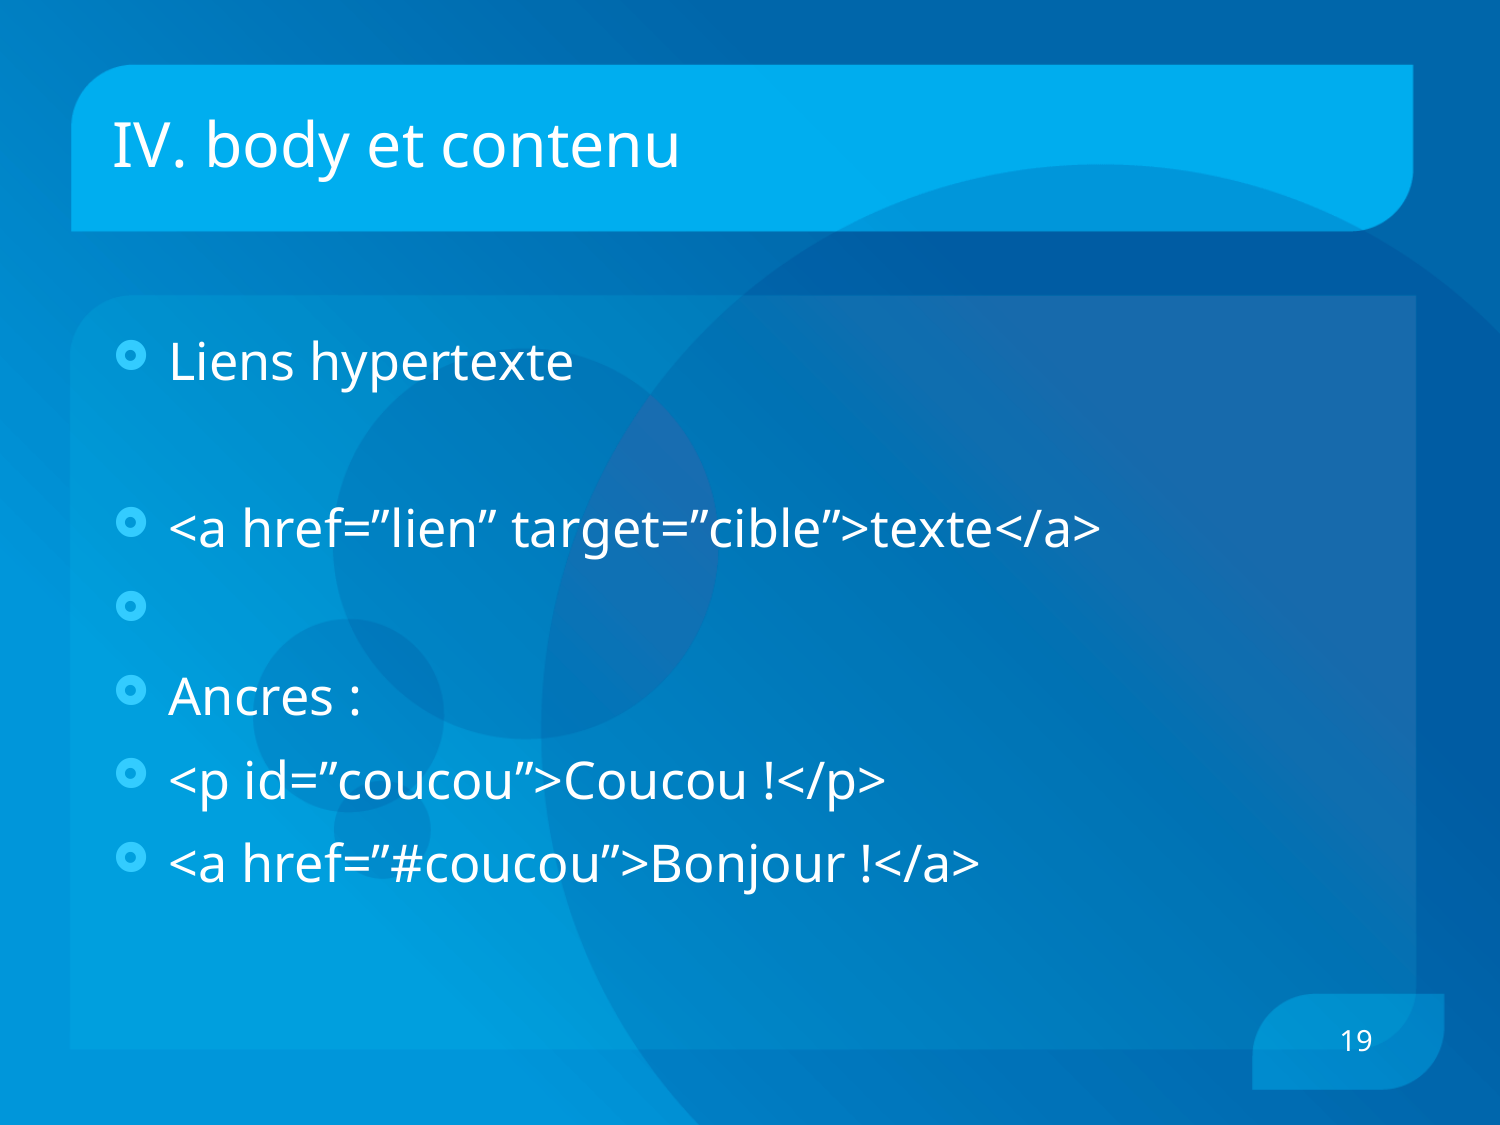

# IV. body et contenu
Liens hypertexte
<a href=”lien” target=”cible”>texte</a>
Ancres :
<p id=”coucou”>Coucou !</p>
<a href=”#coucou”>Bonjour !</a>
19